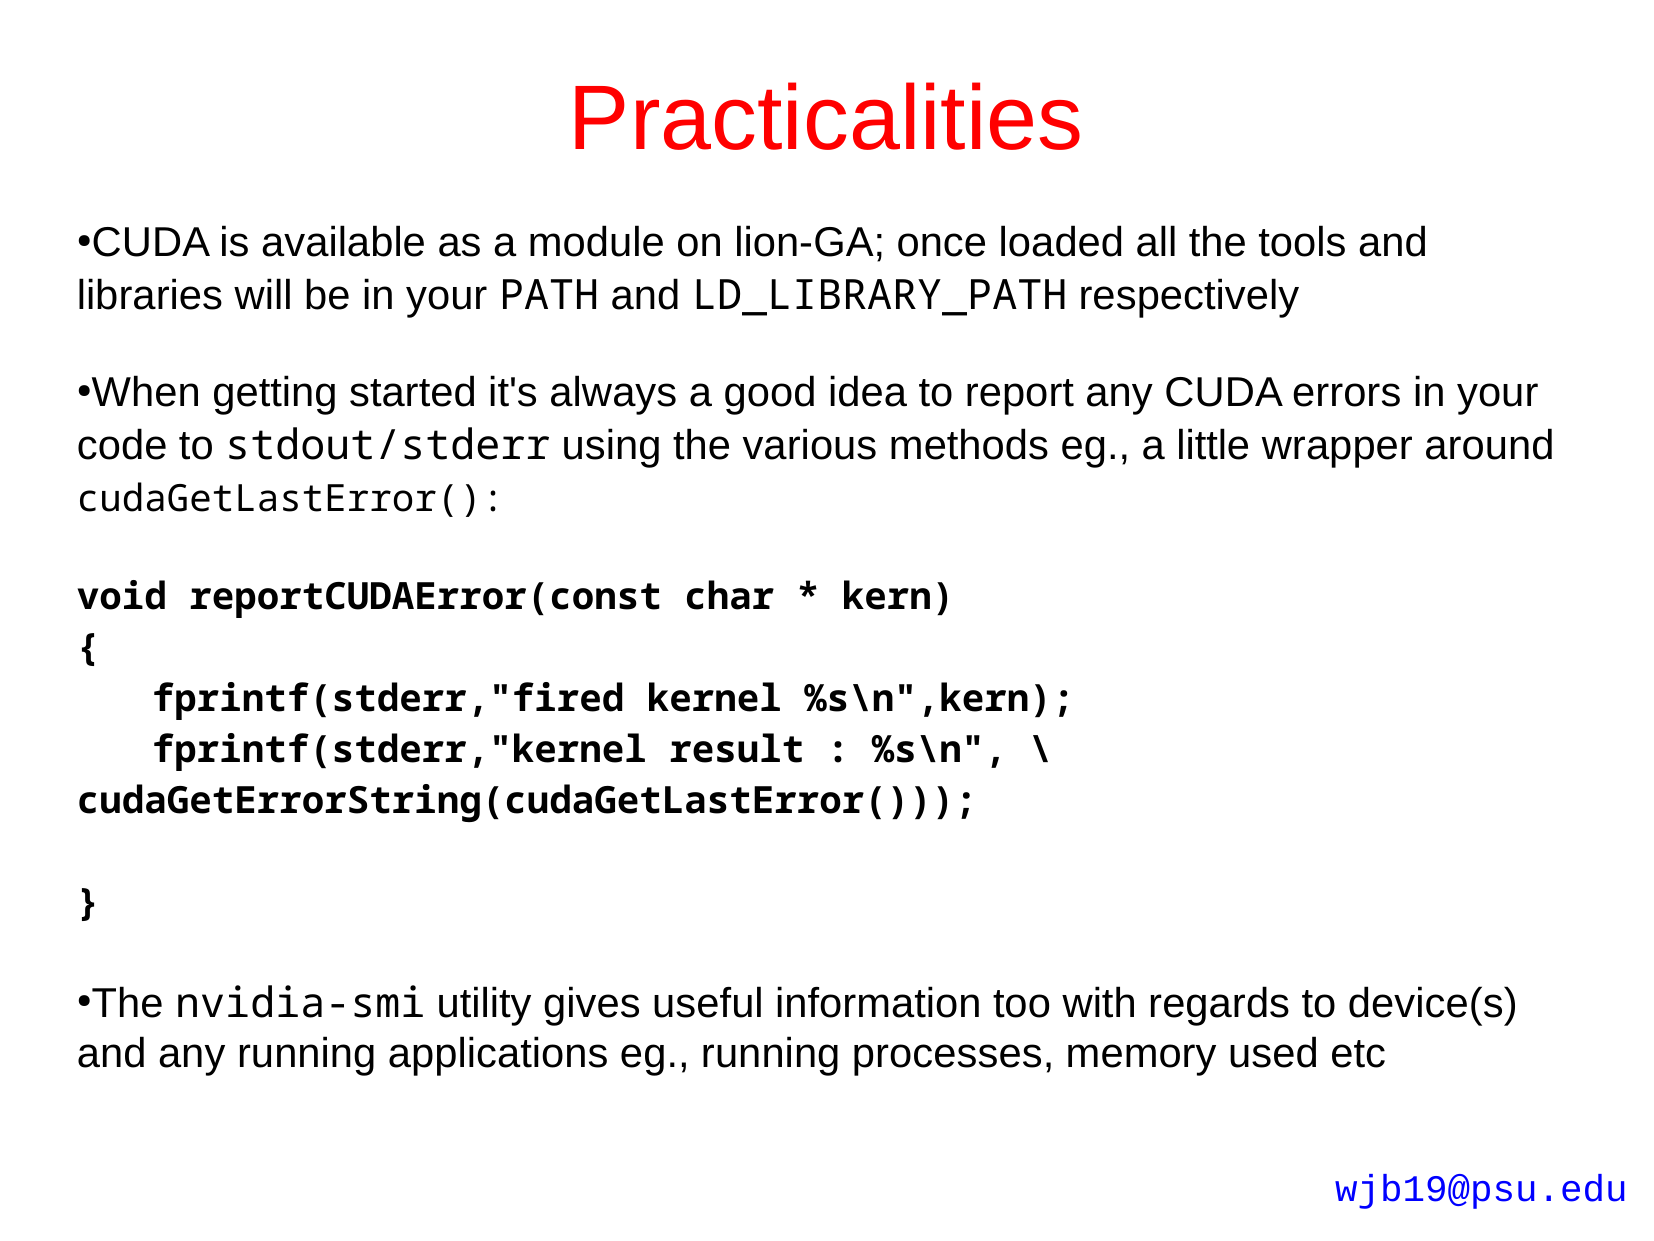

# Practicalities
CUDA is available as a module on lion-GA; once loaded all the tools and libraries will be in your PATH and LD_LIBRARY_PATH respectively
When getting started it's always a good idea to report any CUDA errors in your code to stdout/stderr using the various methods eg., a little wrapper around cudaGetLastError():
void reportCUDAError(const char * kern)
{
	fprintf(stderr,"fired kernel %s\n",kern);
	fprintf(stderr,"kernel result : %s\n", \ cudaGetErrorString(cudaGetLastError()));
}
The nvidia-smi utility gives useful information too with regards to device(s) and any running applications eg., running processes, memory used etc
wjb19@psu.edu